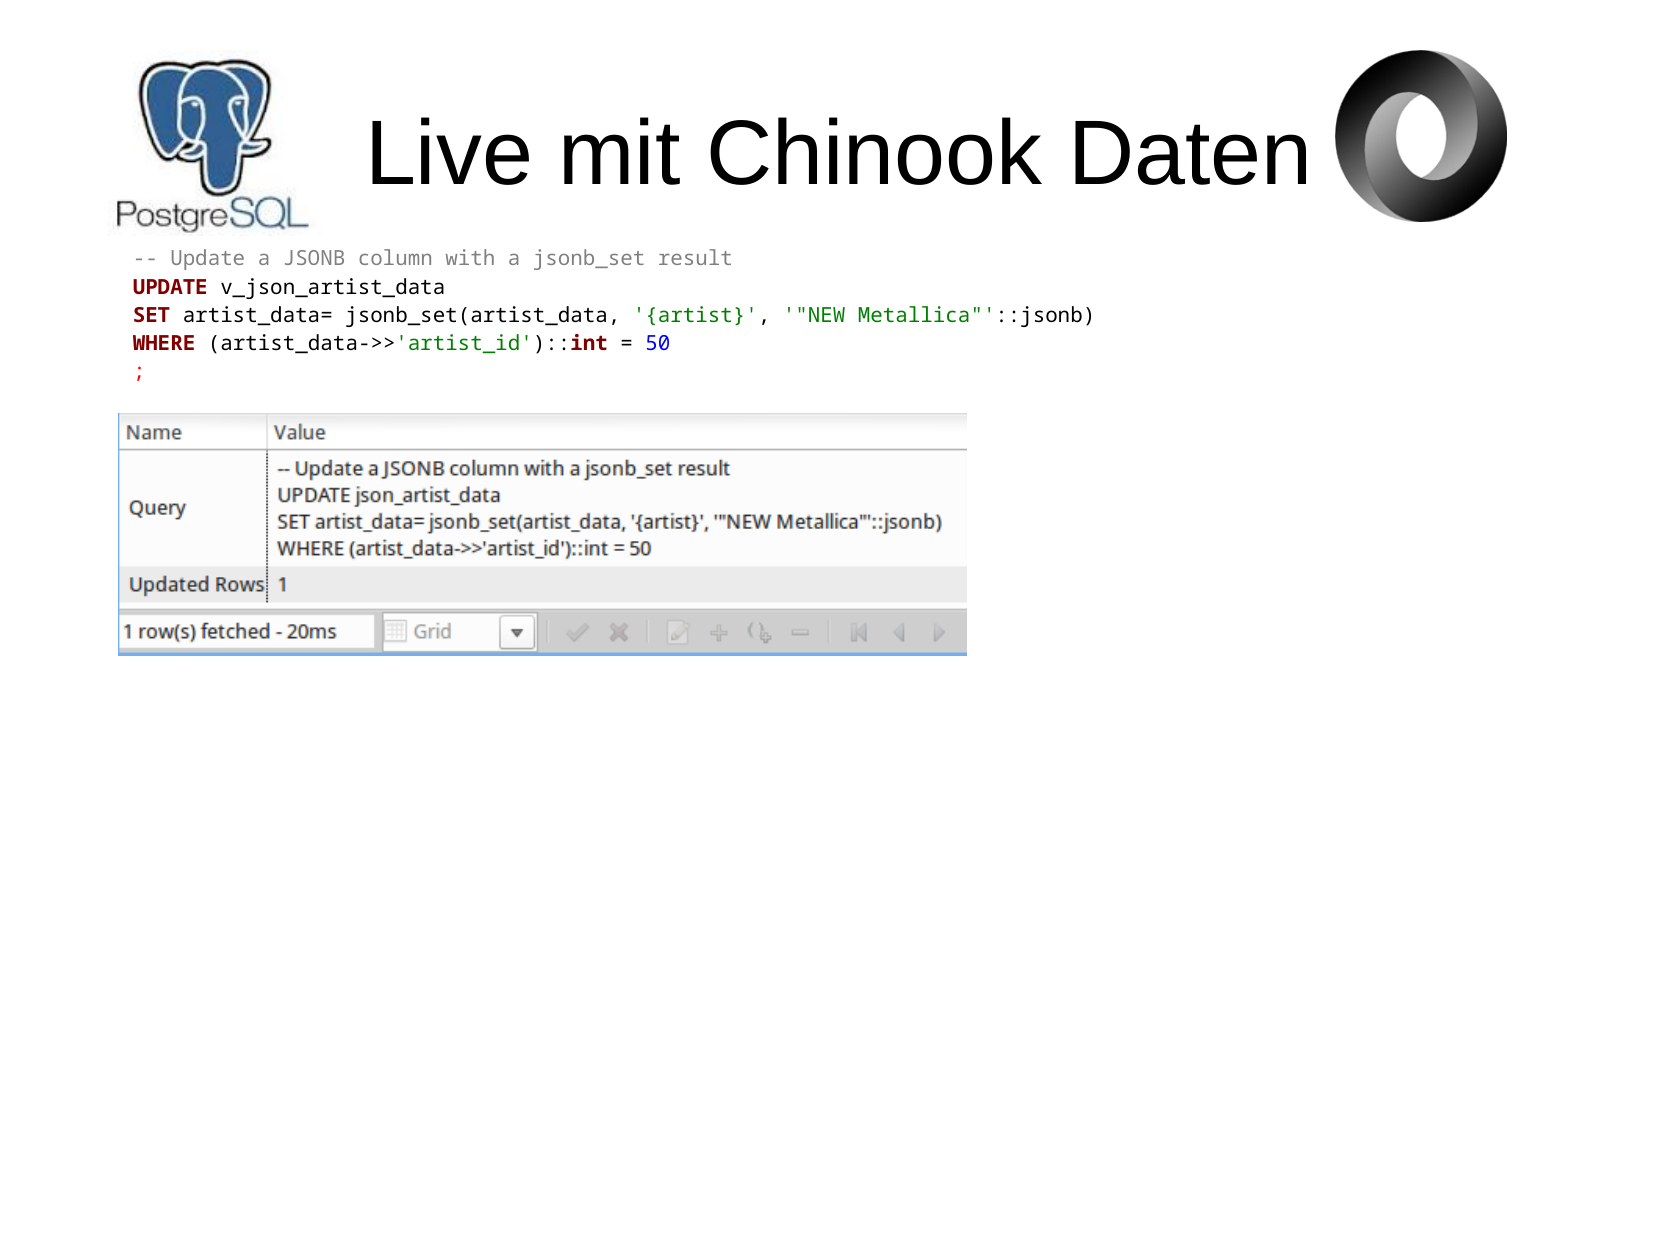

# Live mit Chinook Daten
-- Update a JSONB column with a jsonb_set result
UPDATE v_json_artist_data
SET artist_data= jsonb_set(artist_data, '{artist}', '"NEW Metallica"'::jsonb)
WHERE (artist_data->>'artist_id')::int = 50
;